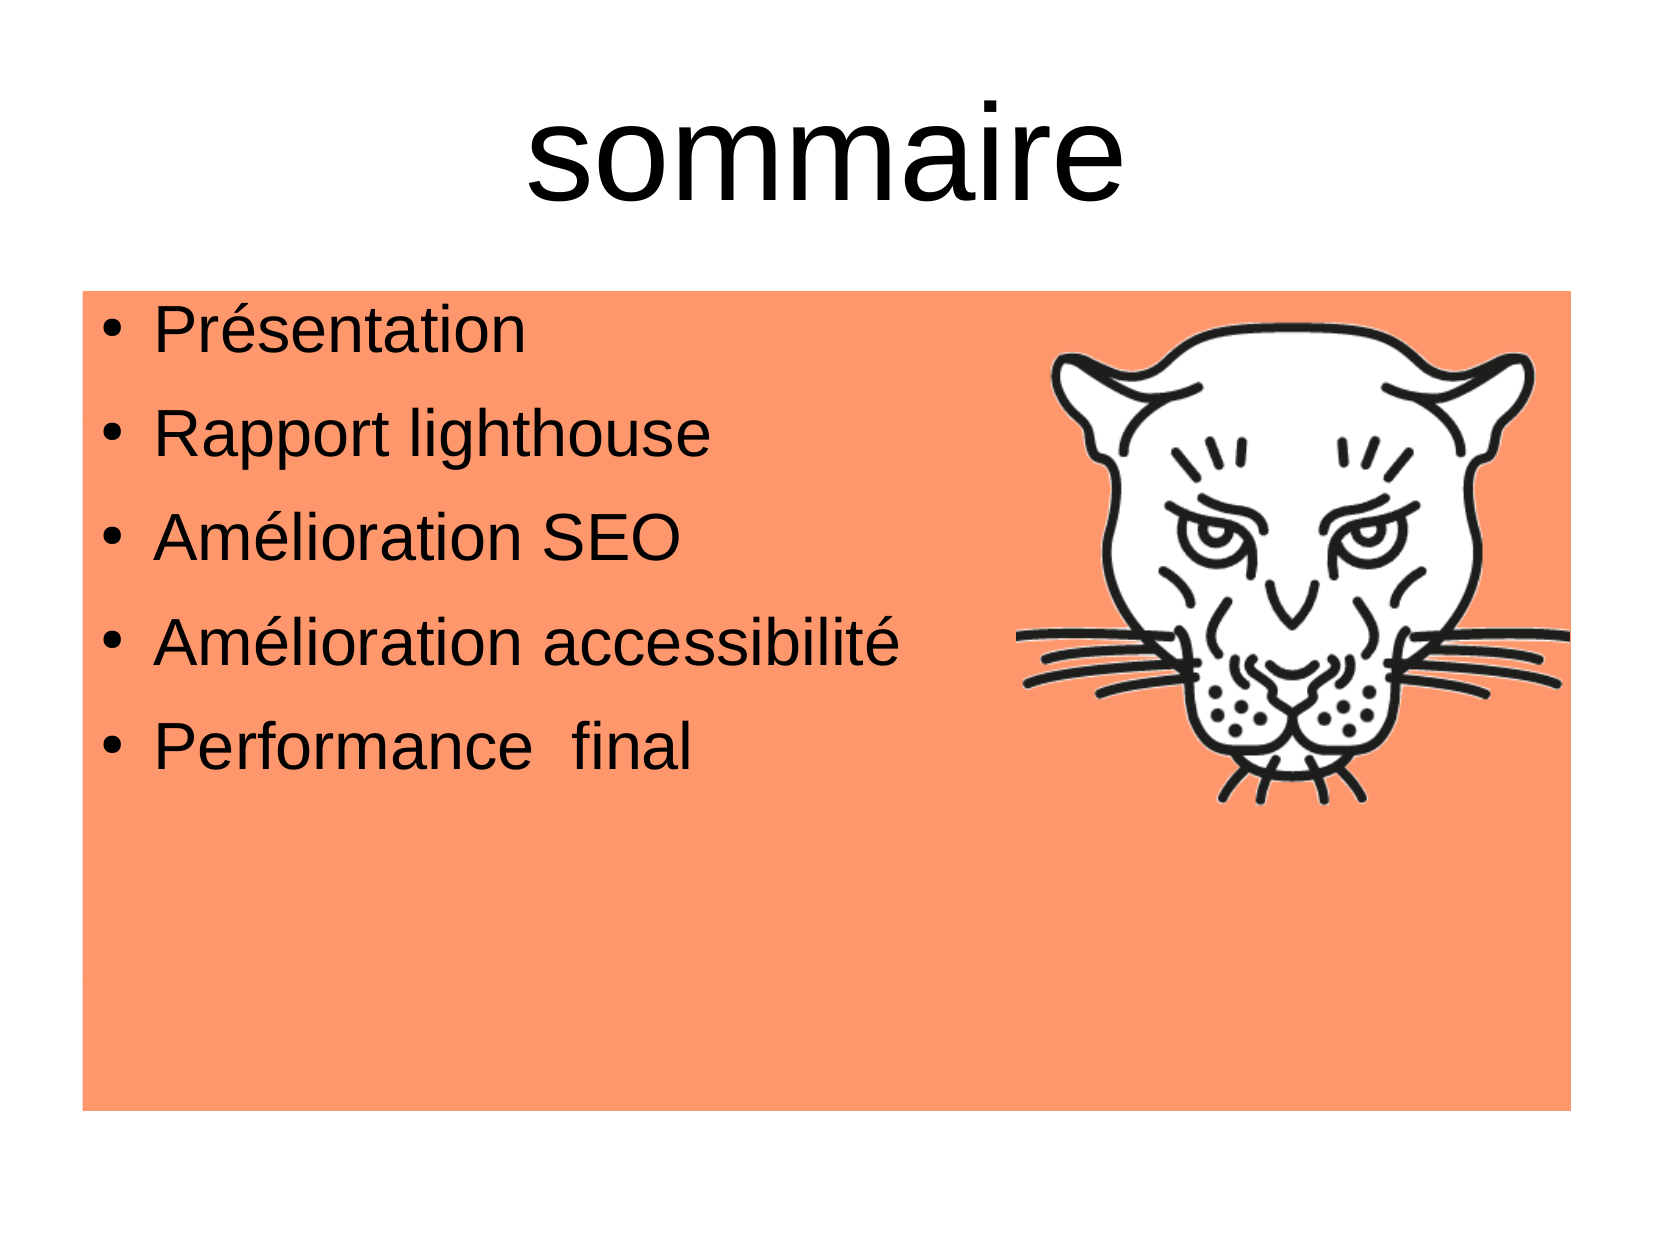

# sommaire
Présentation
Rapport lighthouse
Amélioration SEO
Amélioration accessibilité
Performance final